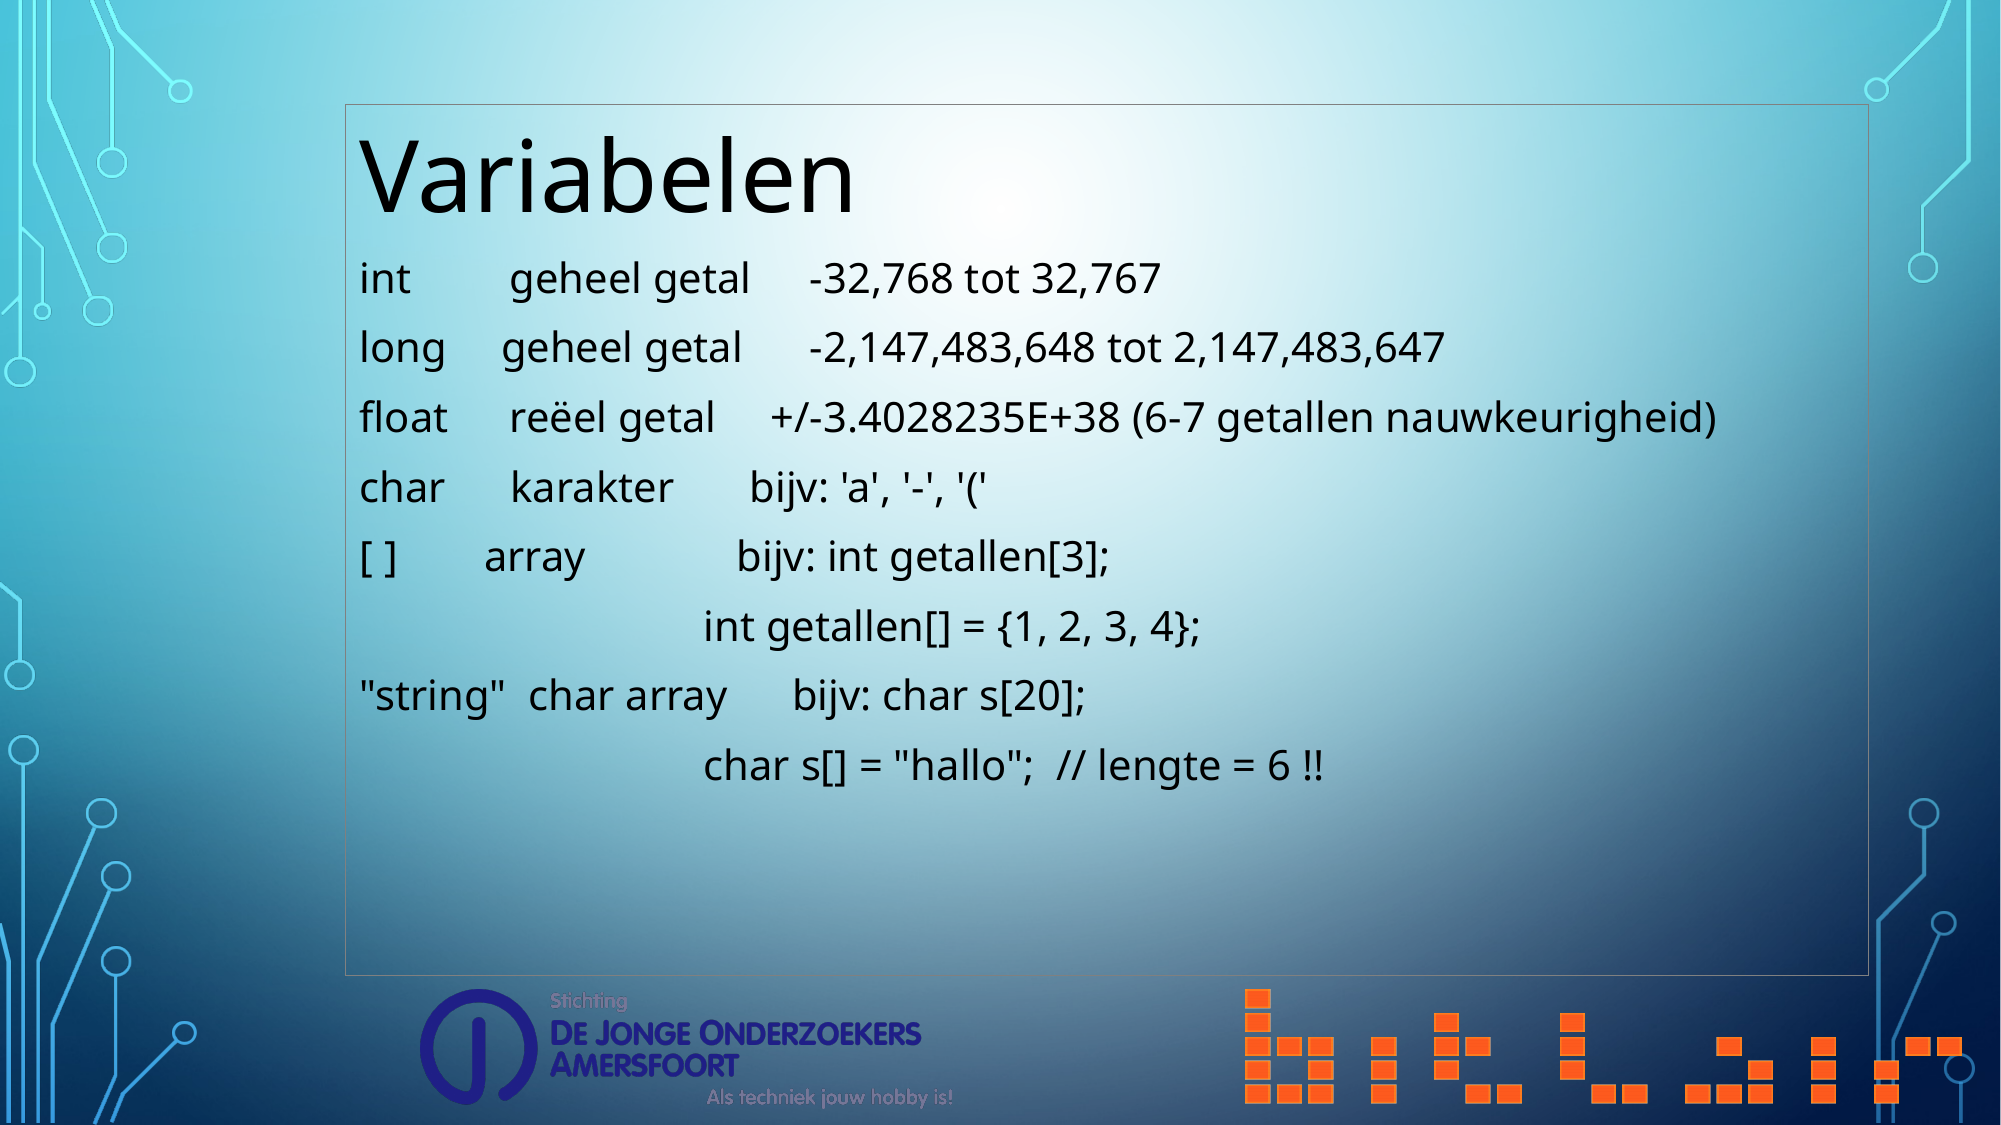

Variabelen
int 	geheel getal 	-32,768 tot 32,767
long geheel getal 	-2,147,483,648 tot 2,147,483,647
float 	reëel getal +/-3.4028235E+38 (6-7 getallen nauwkeurigheid)
char karakter bijv: 'a', '-', '('
[ ] array bijv: int getallen[3];
 int getallen[] = {1, 2, 3, 4};
"string" char array bijv: char s[20];
 char s[] = "hallo"; // lengte = 6 !!